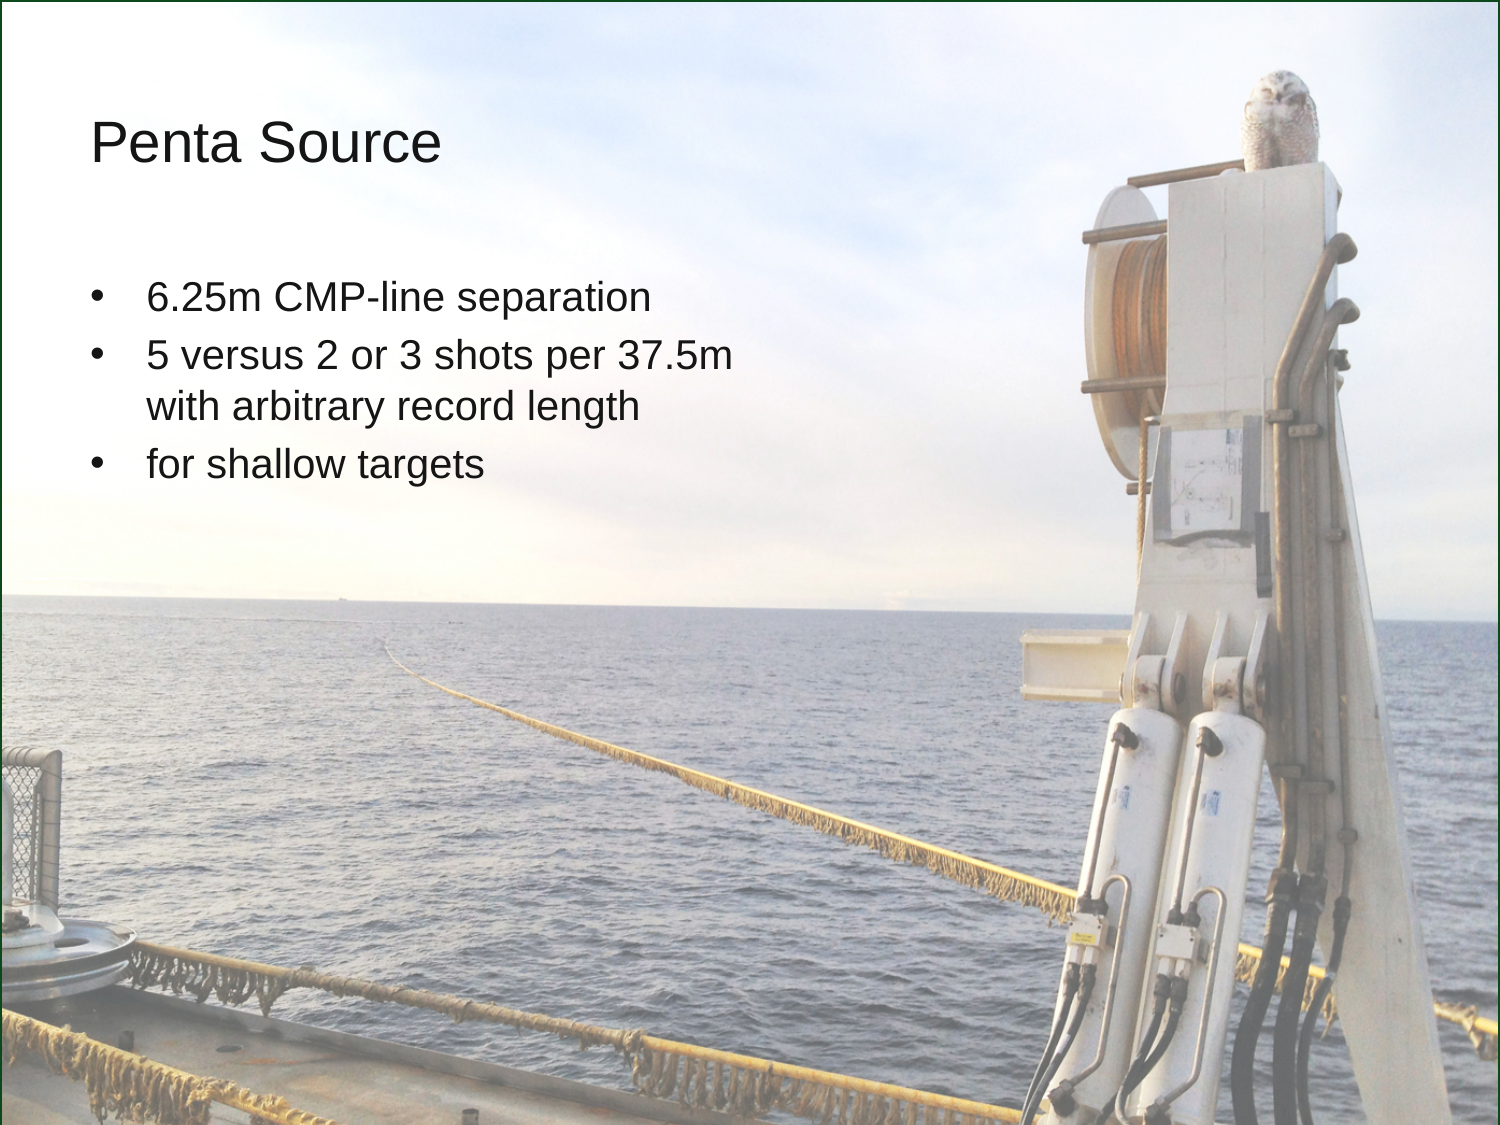

# Penta Source
6.25m CMP-line separation
5 versus 2 or 3 shots per 37.5m
with arbitrary record length
for shallow targets